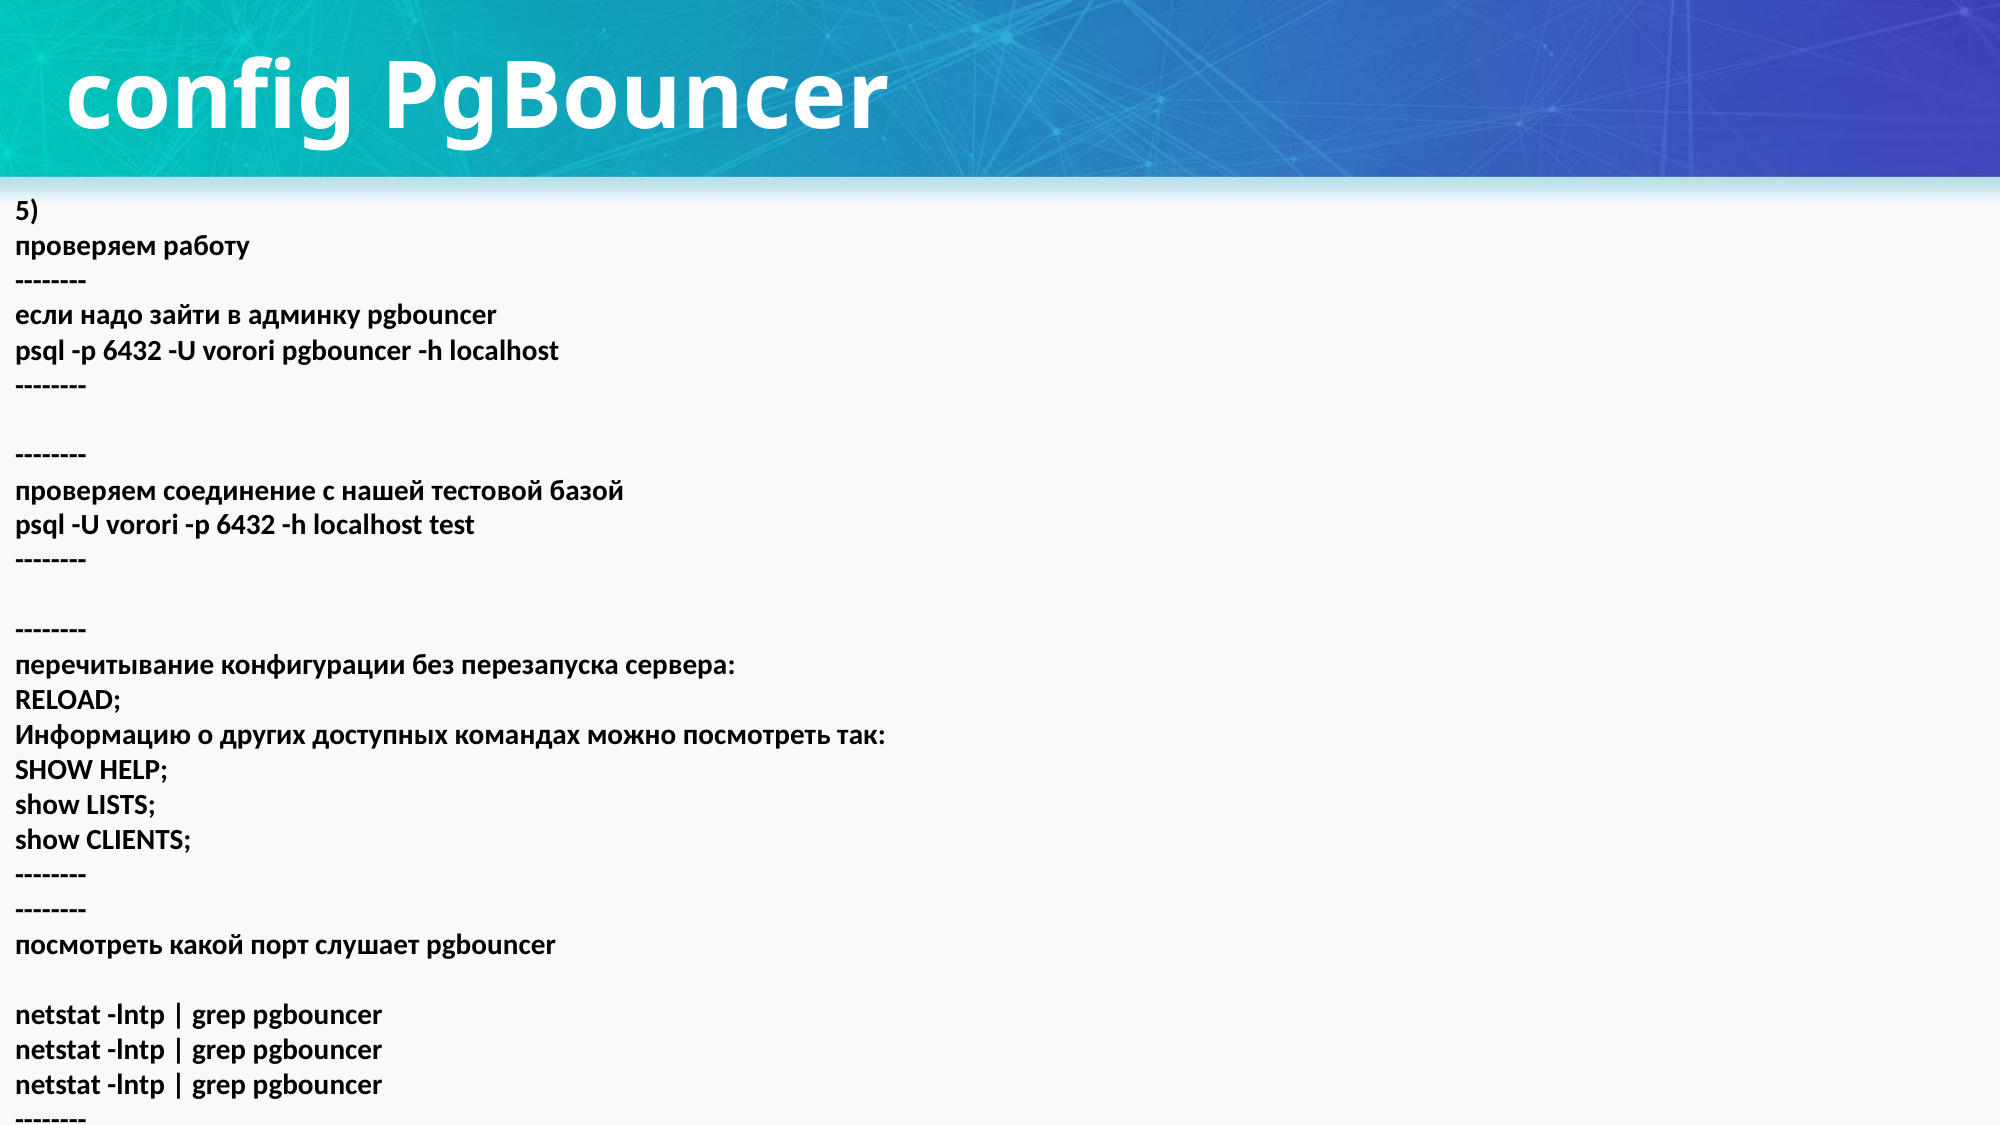

config PgBouncer
5)
проверяем работу
--------
если надо зайти в админку pgbouncer
psql -p 6432 -U vorori pgbouncer -h localhost
--------
--------
проверяем соединение с нашей тестовой базой
psql -U vorori -p 6432 -h localhost test
--------
--------
перечитывание конфигурации без перезапуска сервера:
RELOAD;
Информацию о других доступных командах можно посмотреть так:
SHOW HELP;
show LISTS;
show CLIENTS;
--------
--------
посмотреть какой порт слушает pgbouncer
netstat -lntp | grep pgbouncer
netstat -lntp | grep pgbouncer
netstat -lntp | grep pgbouncer
--------